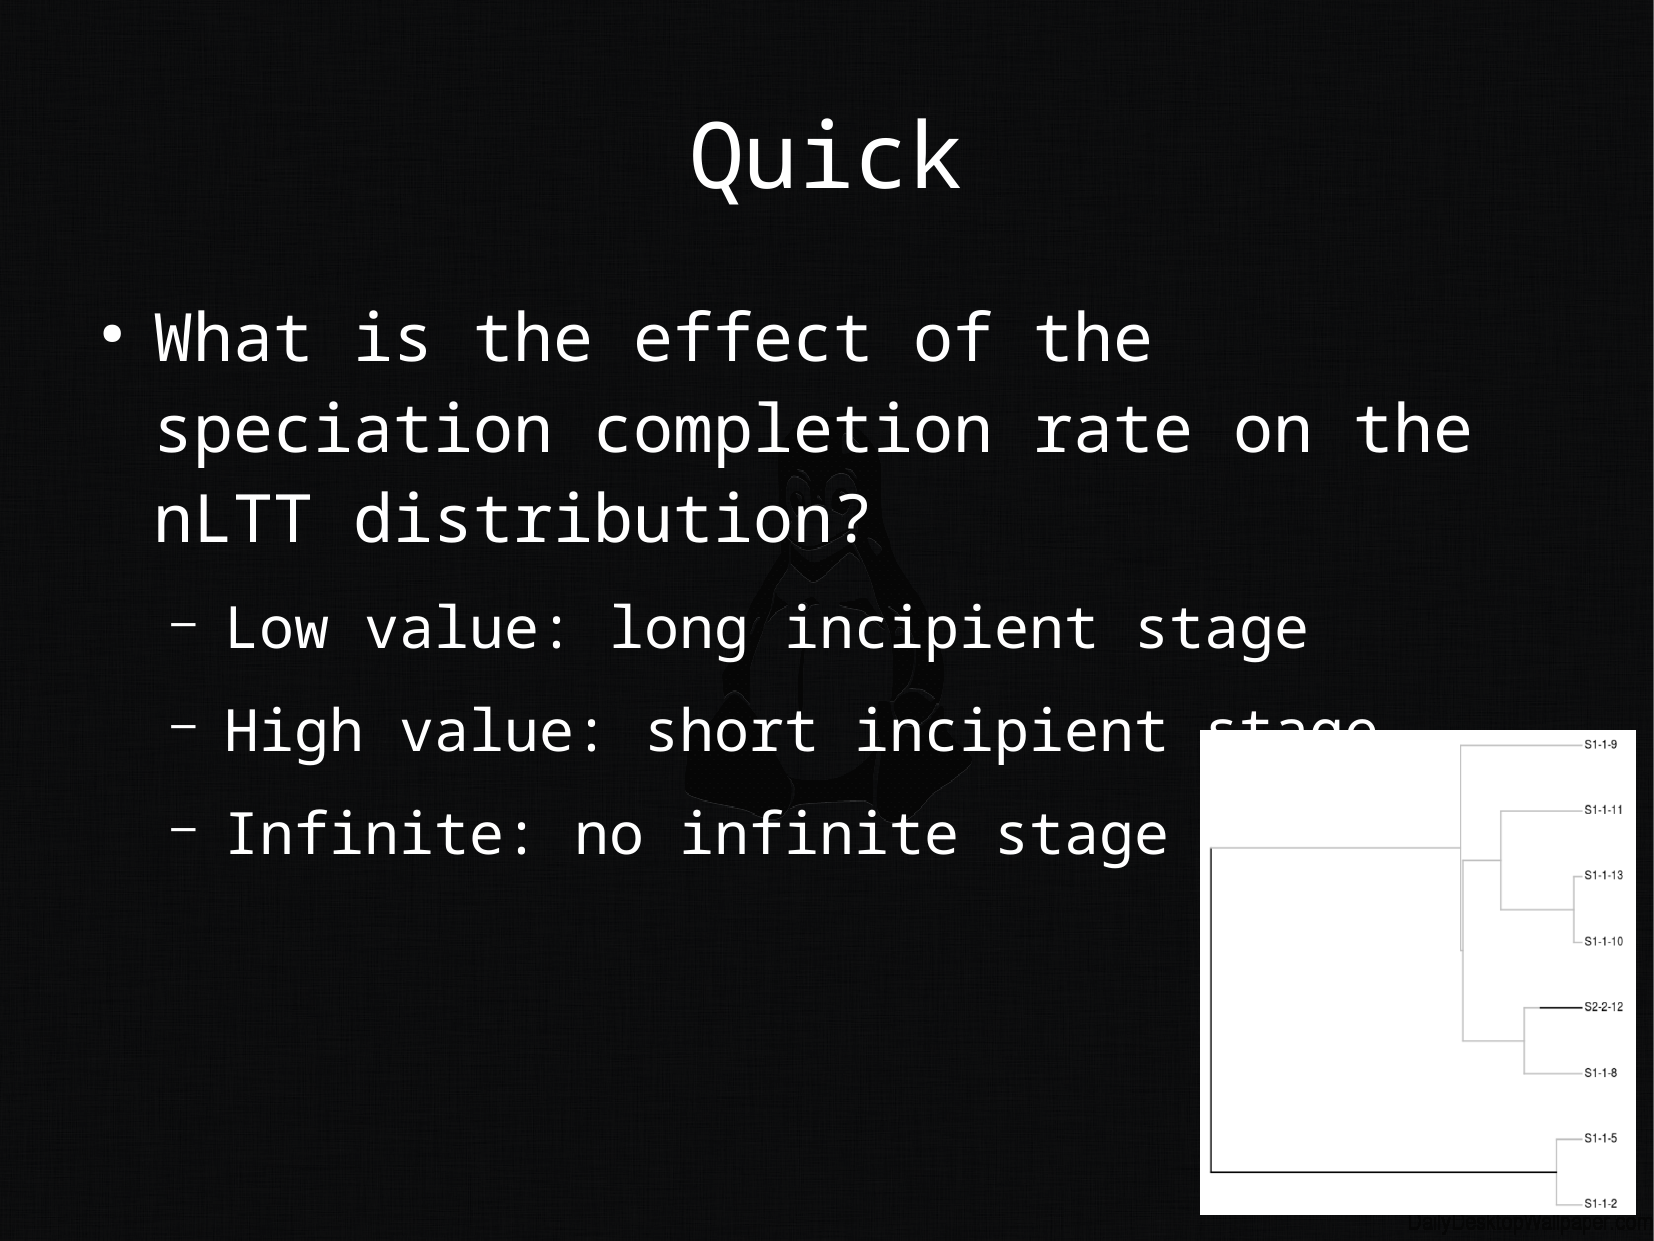

# Quick
What is the effect of the speciation completion rate on the nLTT distribution?
Low value: long incipient stage
High value: short incipient stage
Infinite: no infinite stage